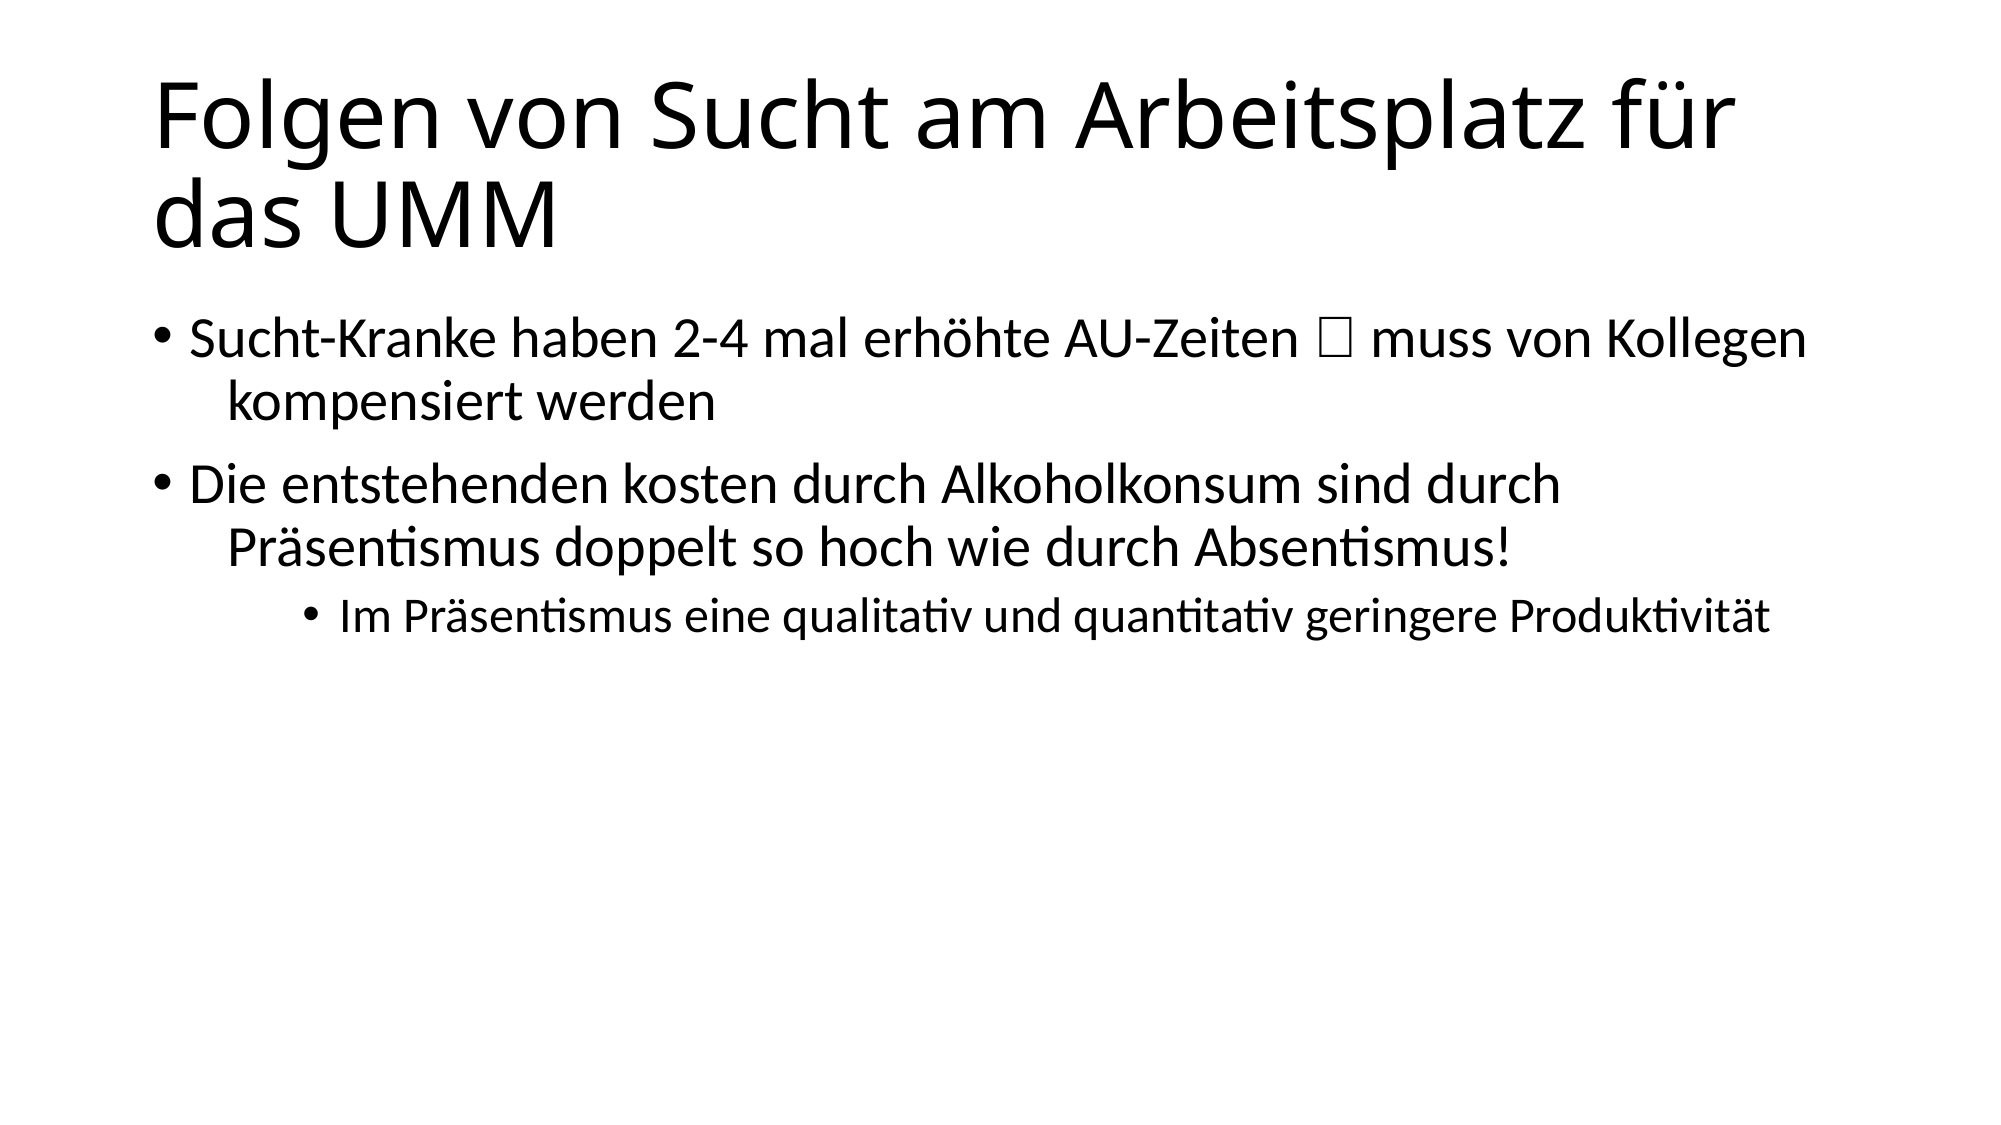

# Folgen von Sucht am Arbeitsplatz für das UMM
Sucht-Kranke haben 2-4 mal erhöhte AU-Zeiten  muss von Kollegen kompensiert werden
Die entstehenden kosten durch Alkoholkonsum sind durch Präsentismus doppelt so hoch wie durch Absentismus!
Im Präsentismus eine qualitativ und quantitativ geringere Produktivität